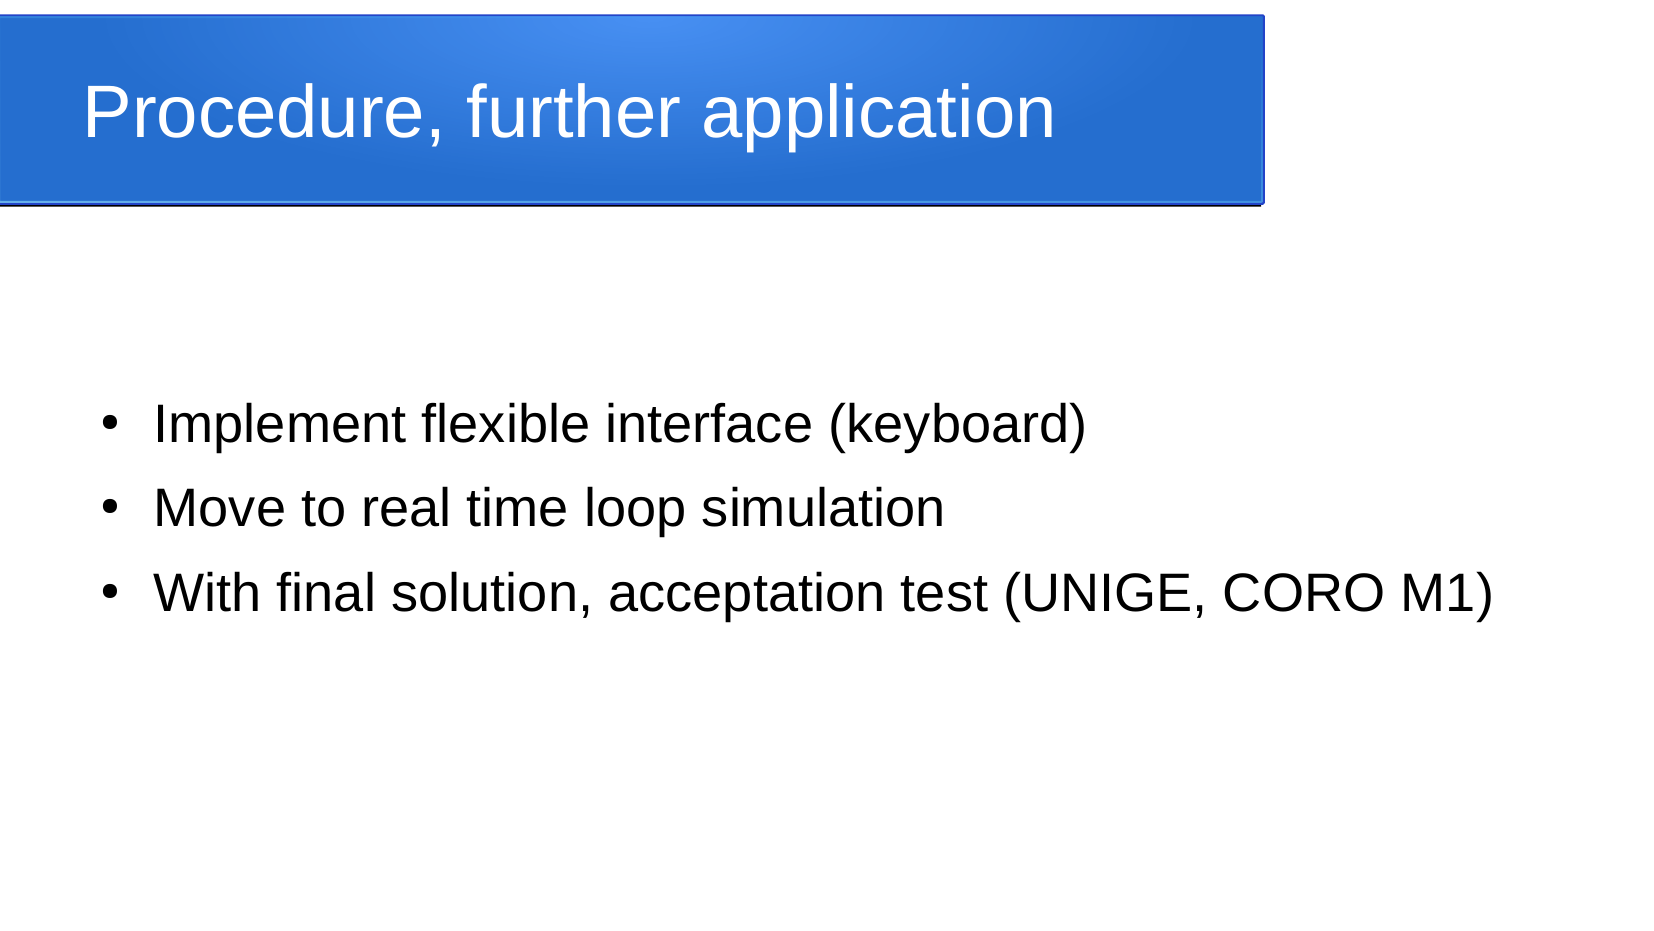

# Procedure, further application
Implement flexible interface (keyboard)
Move to real time loop simulation
With final solution, acceptation test (UNIGE, CORO M1)